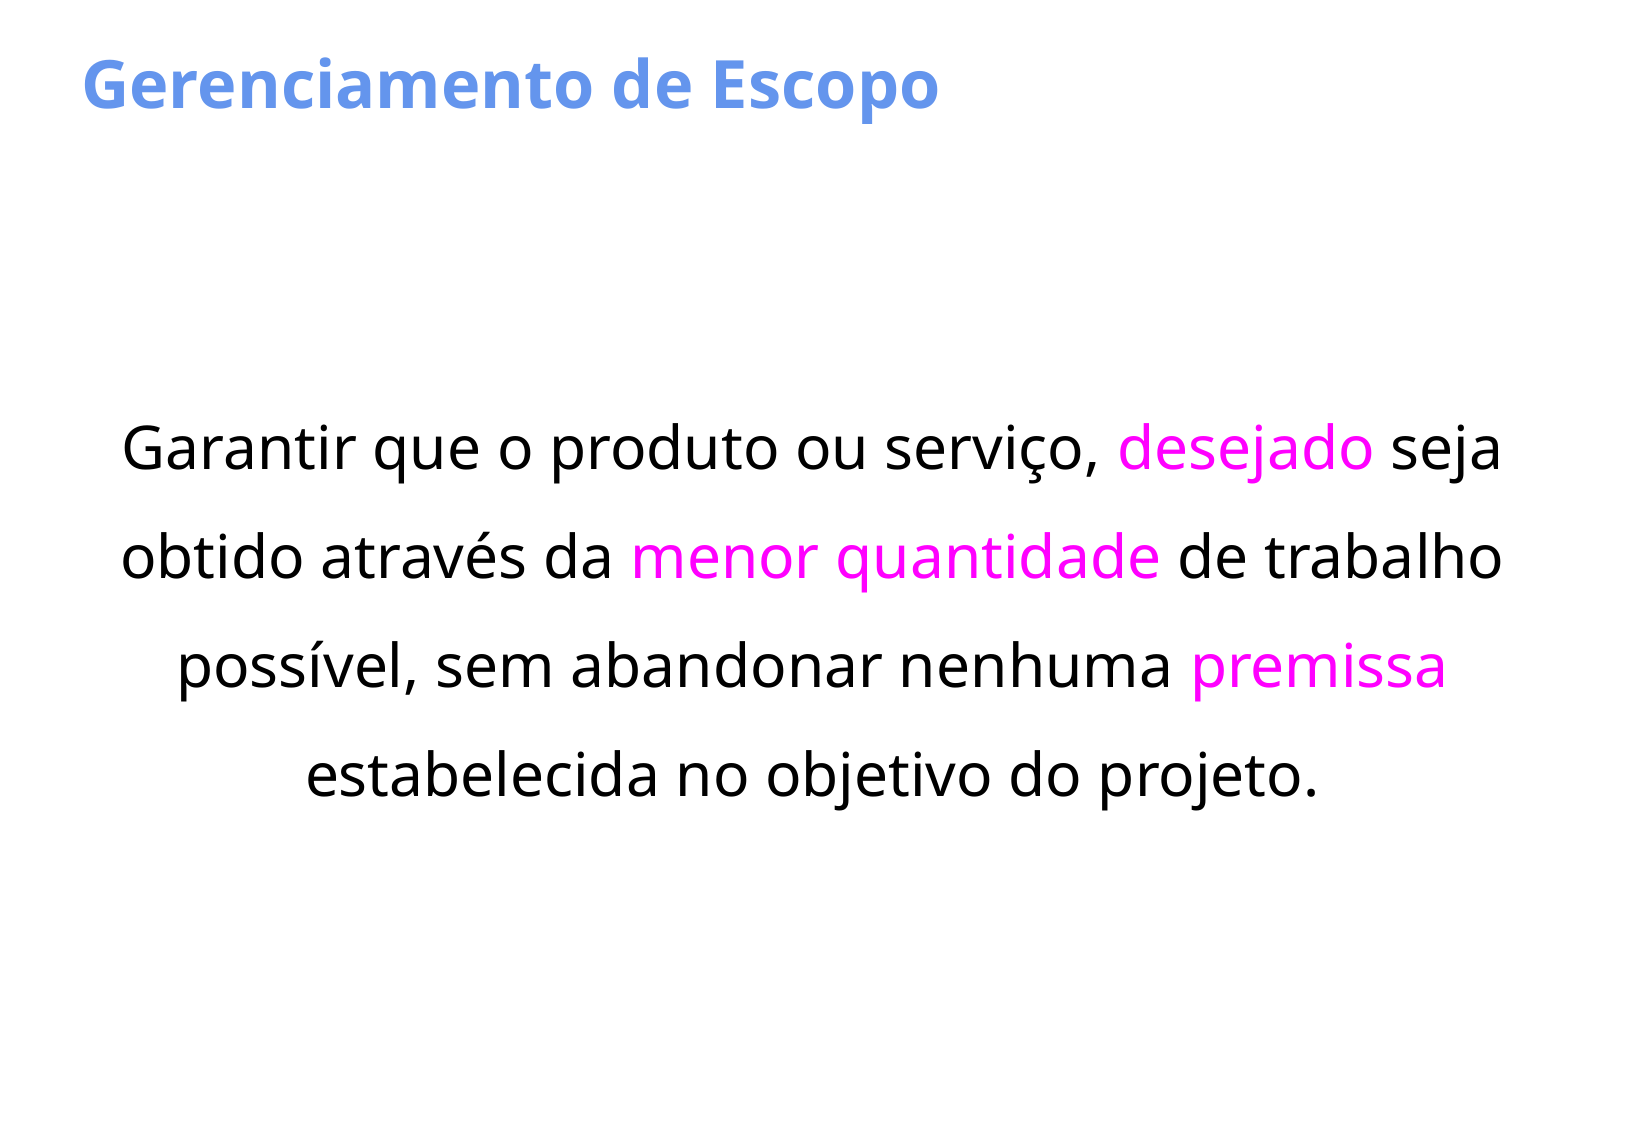

# Gerenciamento de Escopo
Garantir que o produto ou serviço, desejado seja obtido através da menor quantidade de trabalho possível, sem abandonar nenhuma premissa estabelecida no objetivo do projeto.